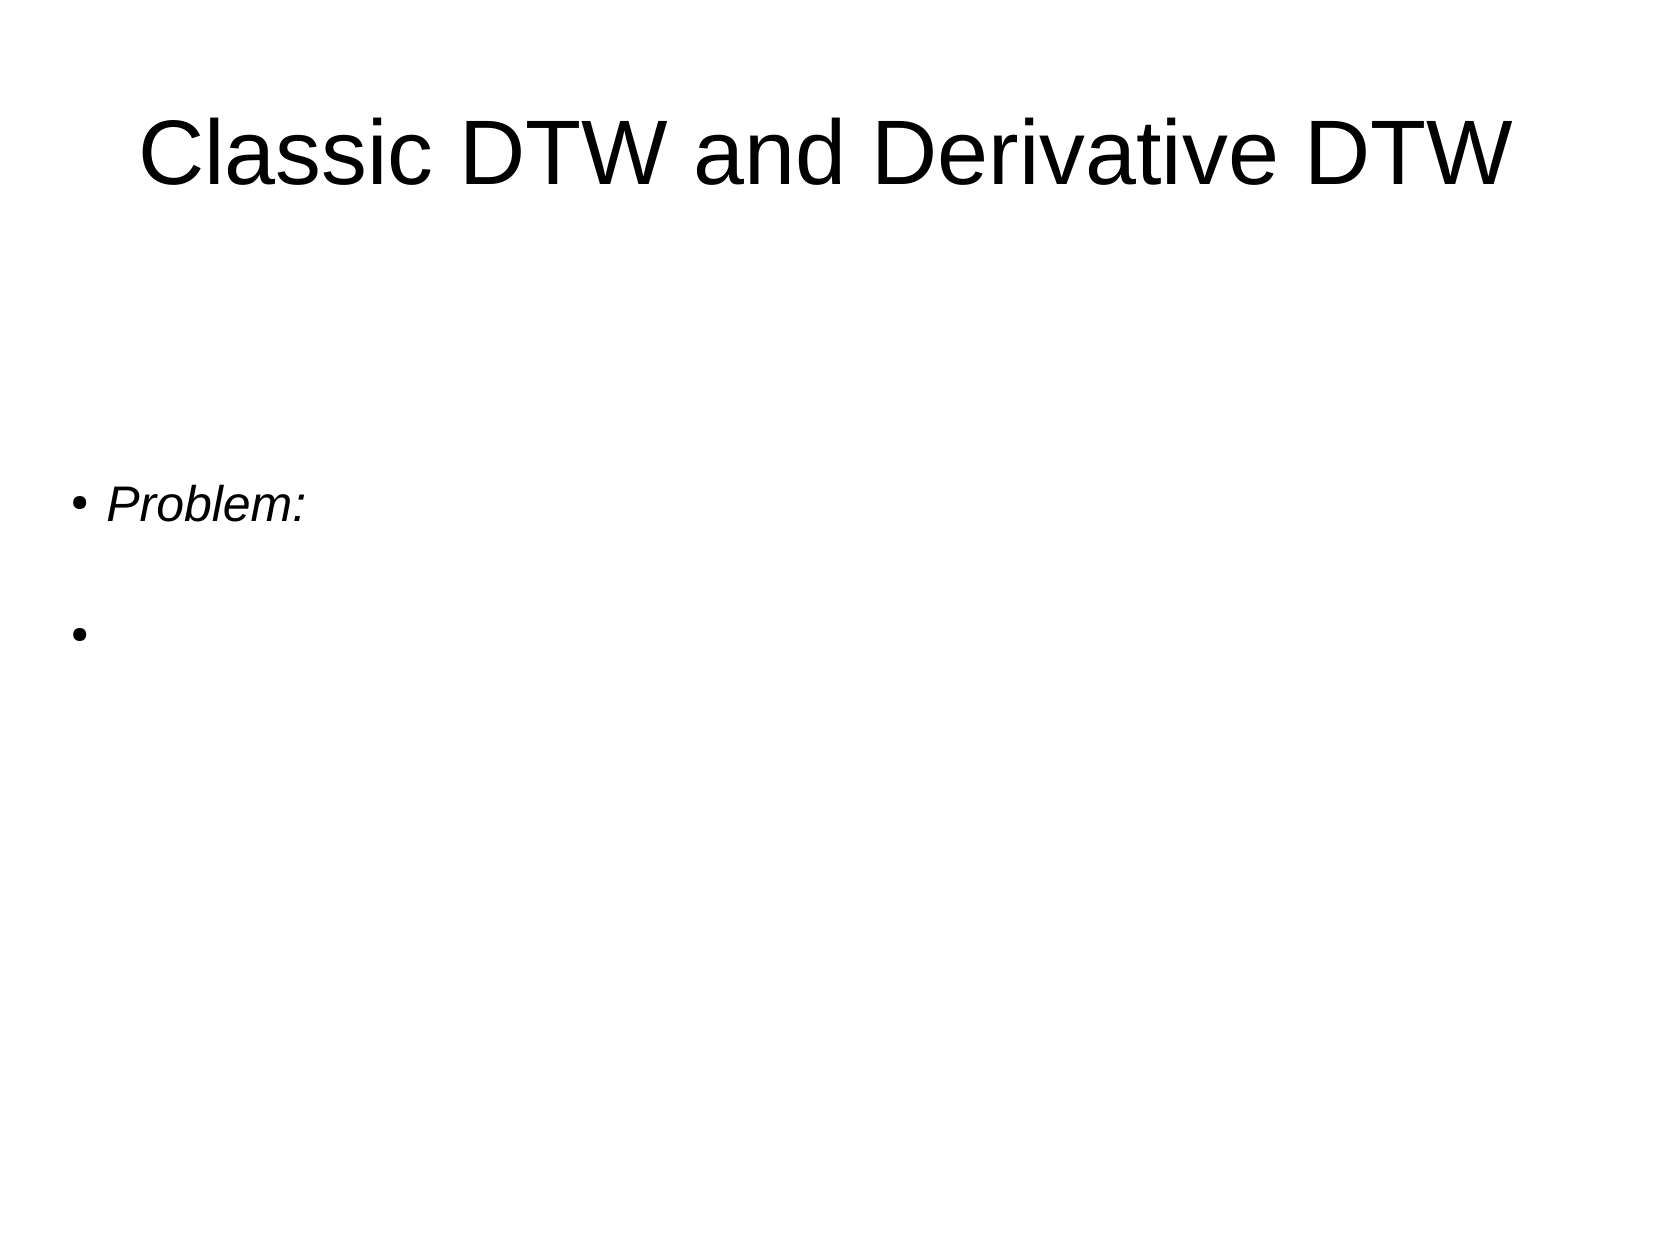

# Classic DTW and Derivative DTW
Problem: